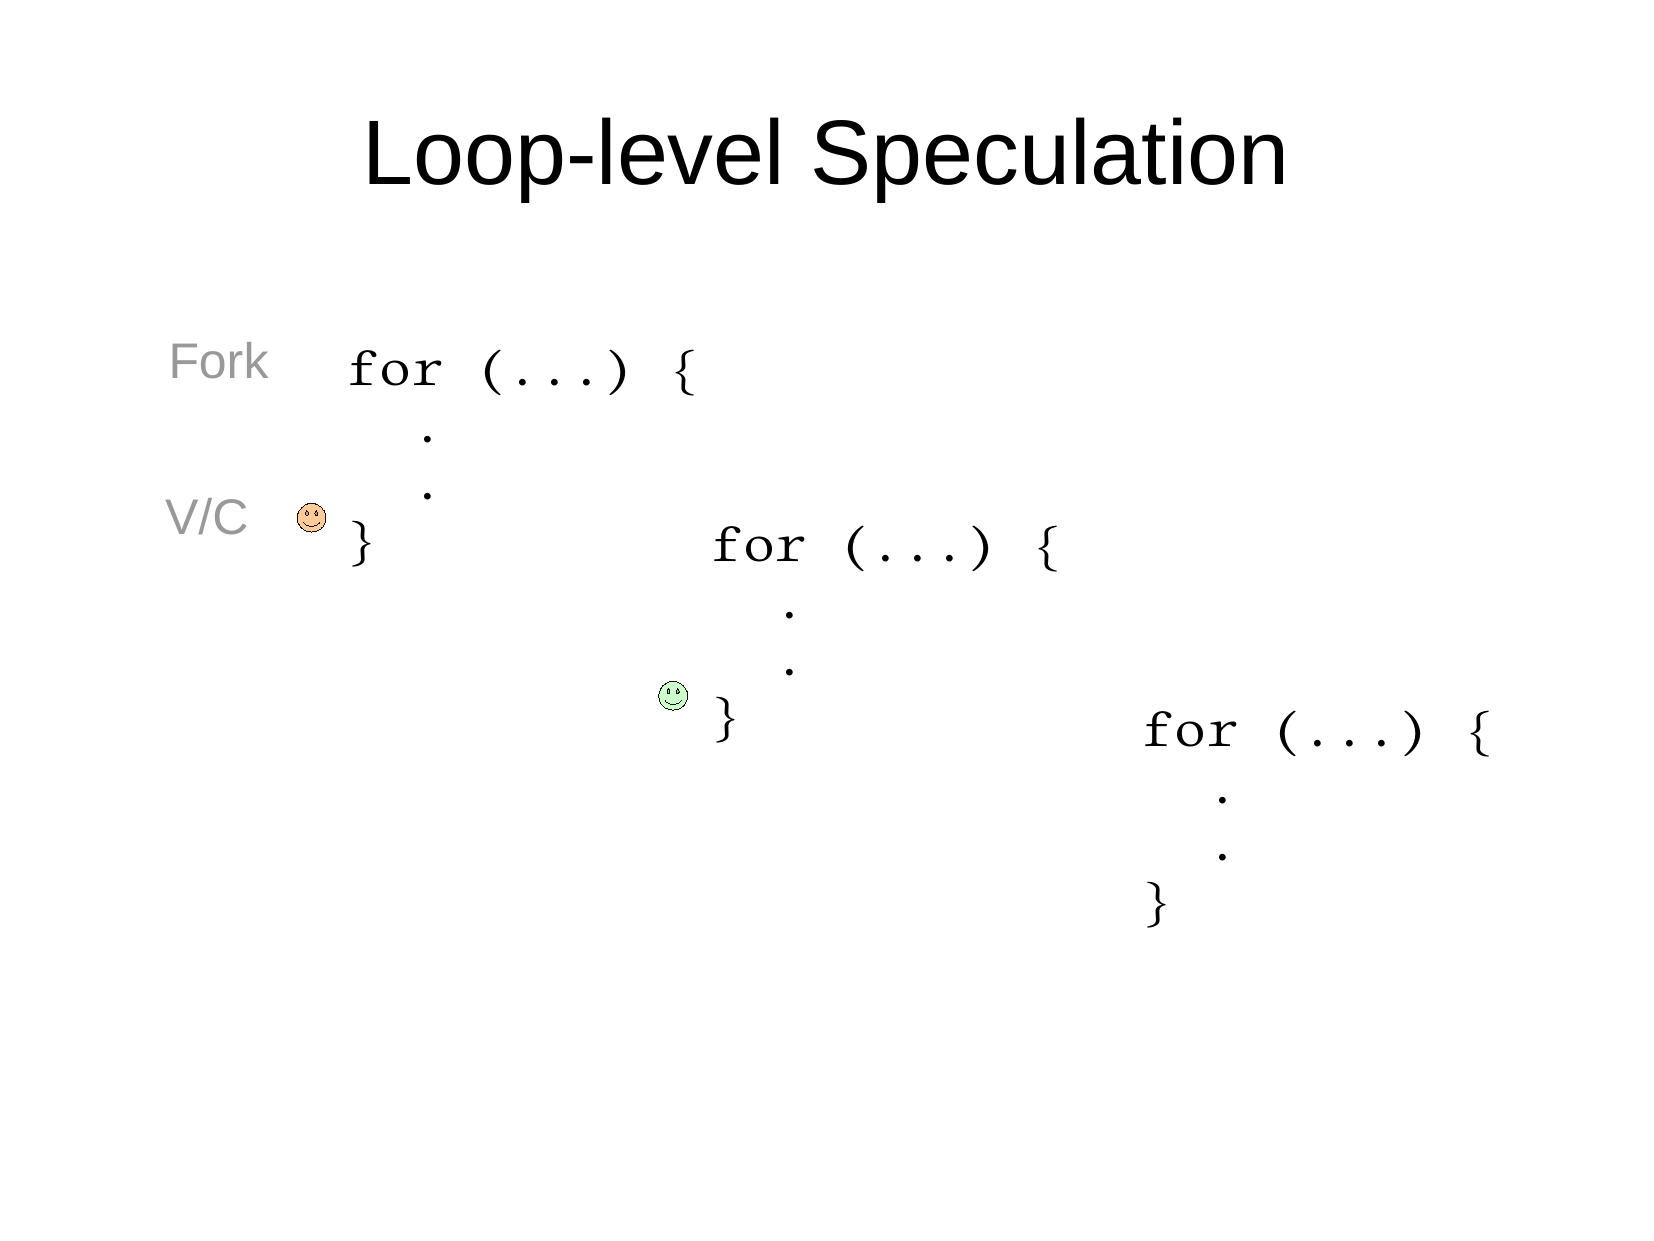

# Loop-level Speculation
Fork
for (...) {
 .
 .
}
V/C
for (...) {
 .
 .
}
for (...) {
 .
 .
}